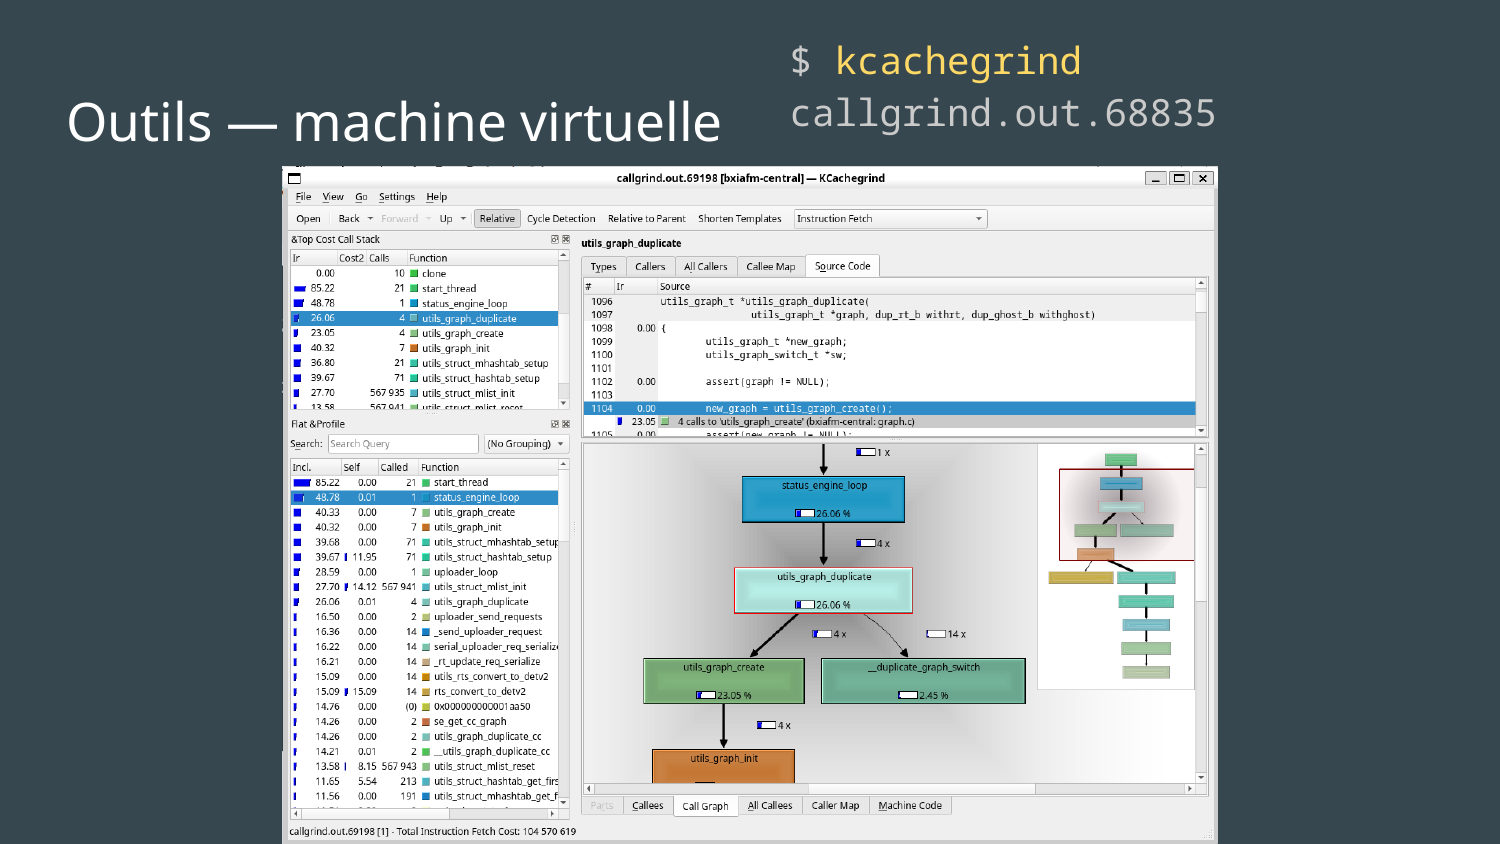

$ kcachegrind callgrind.out.68835
# Outils — machine virtuelle